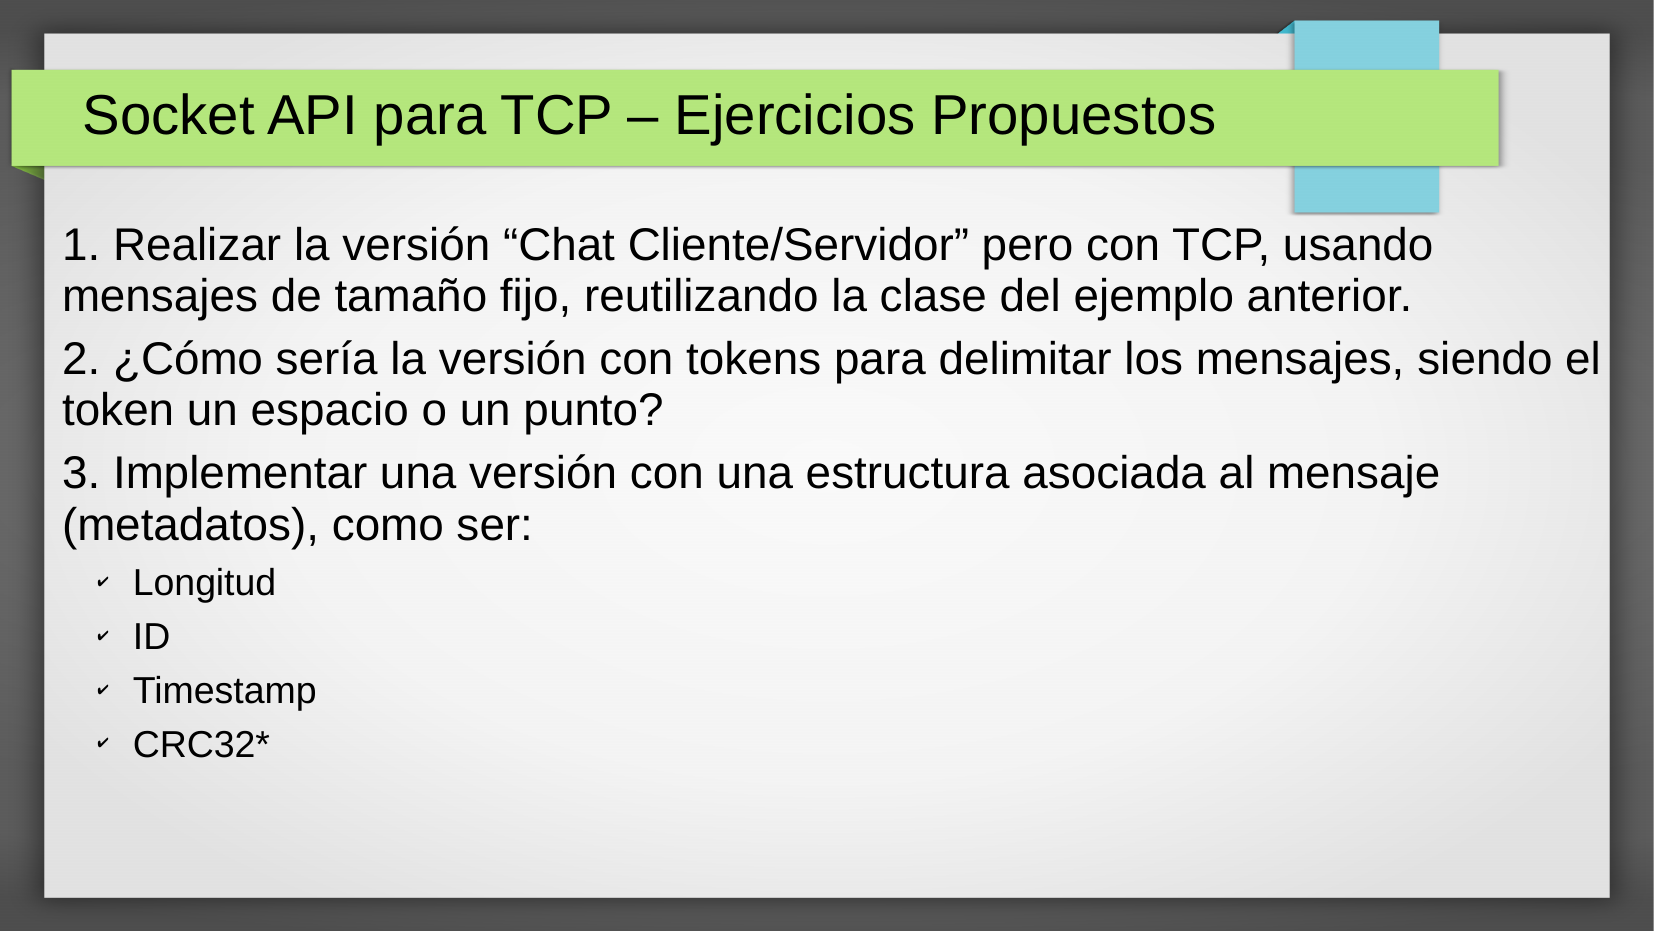

# Socket API para TCP – Ejercicios Propuestos
 Realizar la versión “Chat Cliente/Servidor” pero con TCP, usando mensajes de tamaño fijo, reutilizando la clase del ejemplo anterior.
 ¿Cómo sería la versión con tokens para delimitar los mensajes, siendo el token un espacio o un punto?
 Implementar una versión con una estructura asociada al mensaje (metadatos), como ser:
Longitud
ID
Timestamp
CRC32*